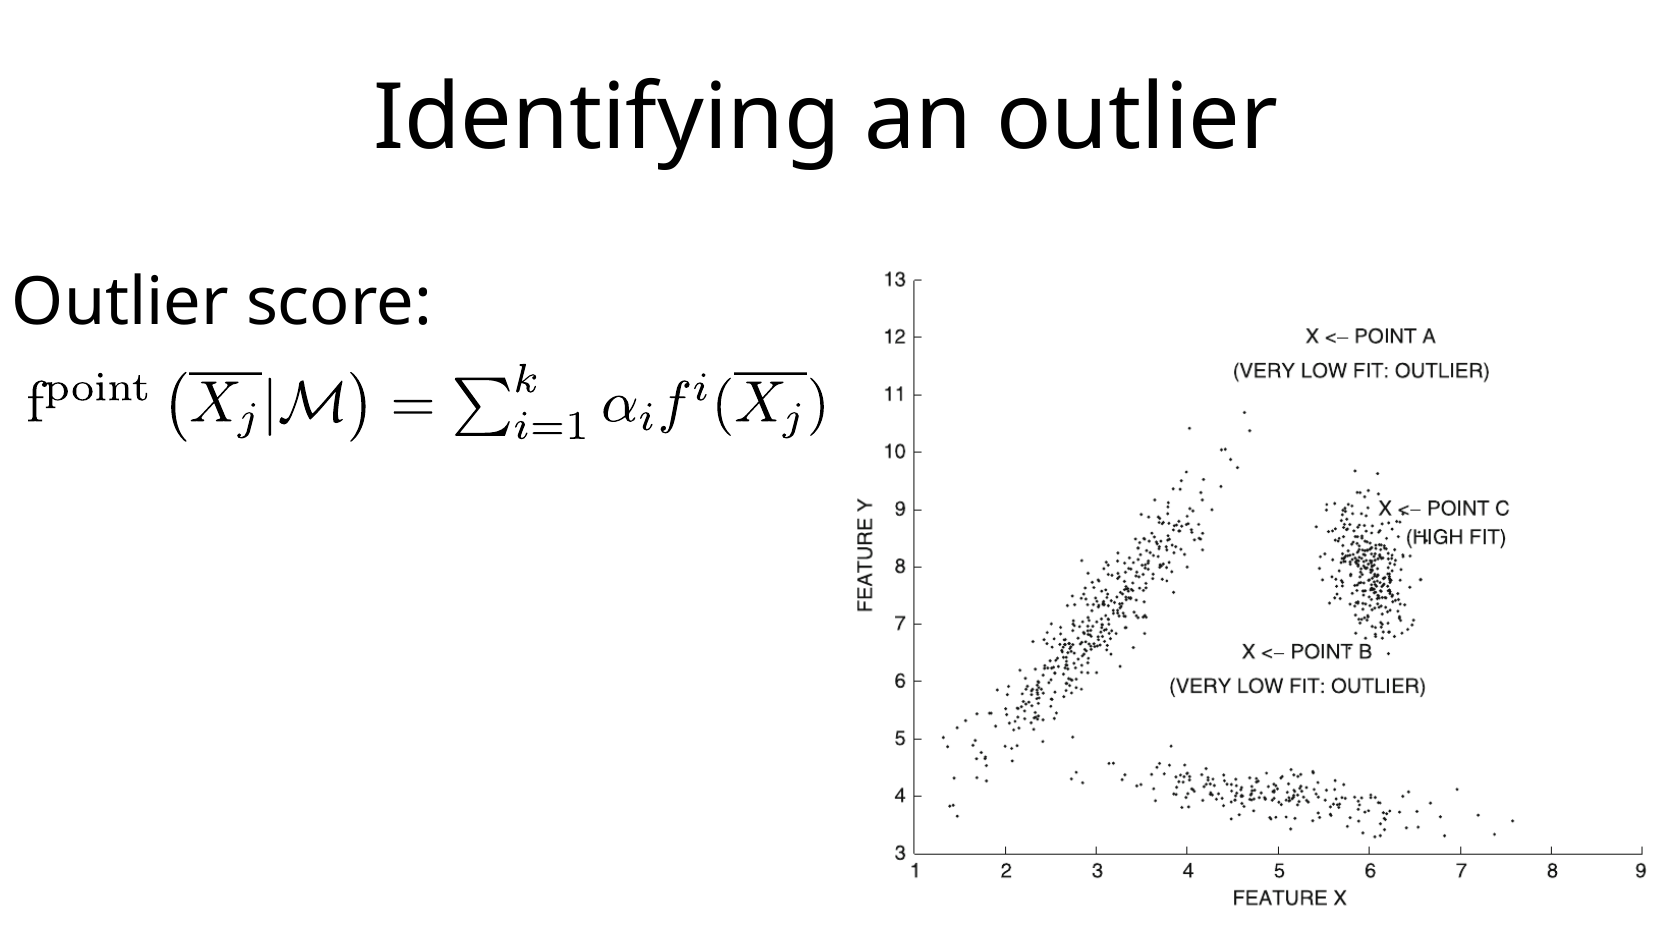

# Identifying an outlier
Outlier score:
8